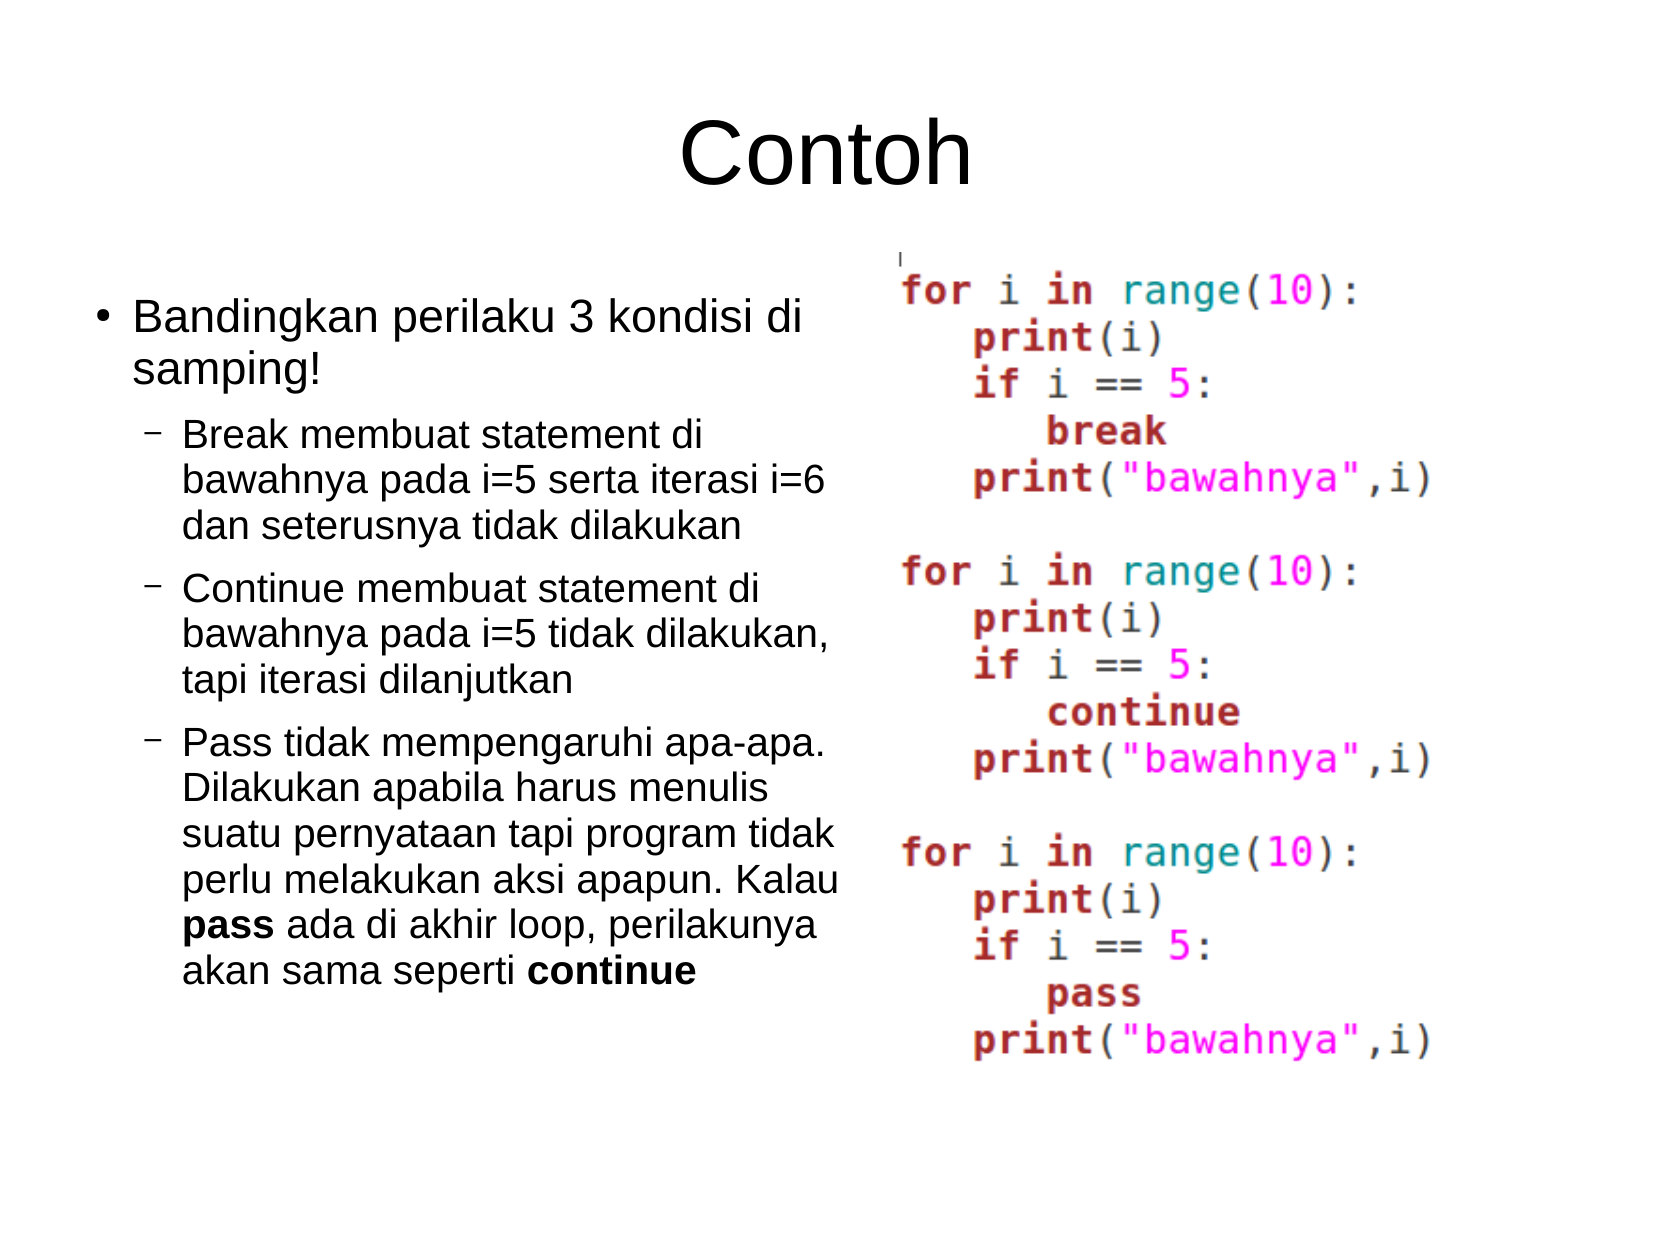

# Contoh
Bandingkan perilaku 3 kondisi di samping!
Break membuat statement di bawahnya pada i=5 serta iterasi i=6 dan seterusnya tidak dilakukan
Continue membuat statement di bawahnya pada i=5 tidak dilakukan, tapi iterasi dilanjutkan
Pass tidak mempengaruhi apa-apa. Dilakukan apabila harus menulis suatu pernyataan tapi program tidak perlu melakukan aksi apapun. Kalau pass ada di akhir loop, perilakunya akan sama seperti continue